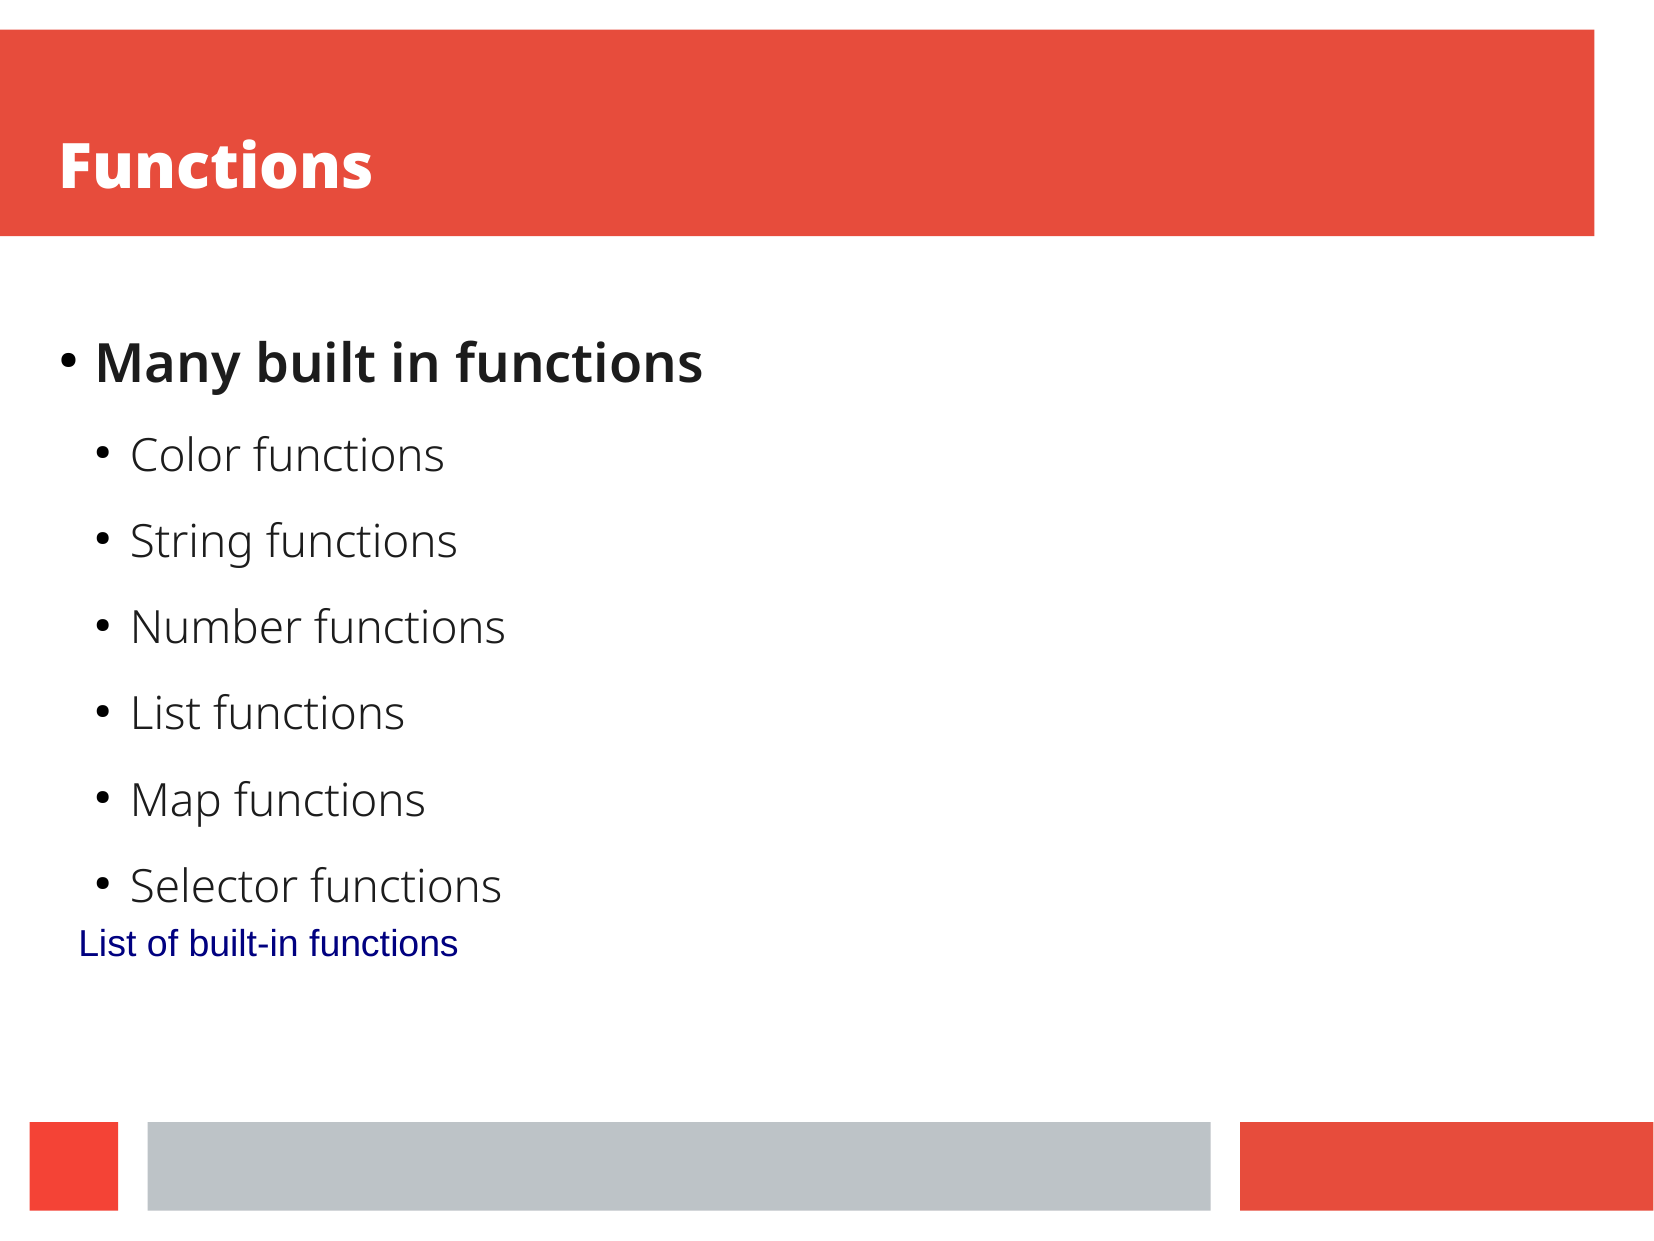

# Functions
Many built in functions
Color functions
String functions
Number functions
List functions
Map functions
Selector functions
List of built-in functions